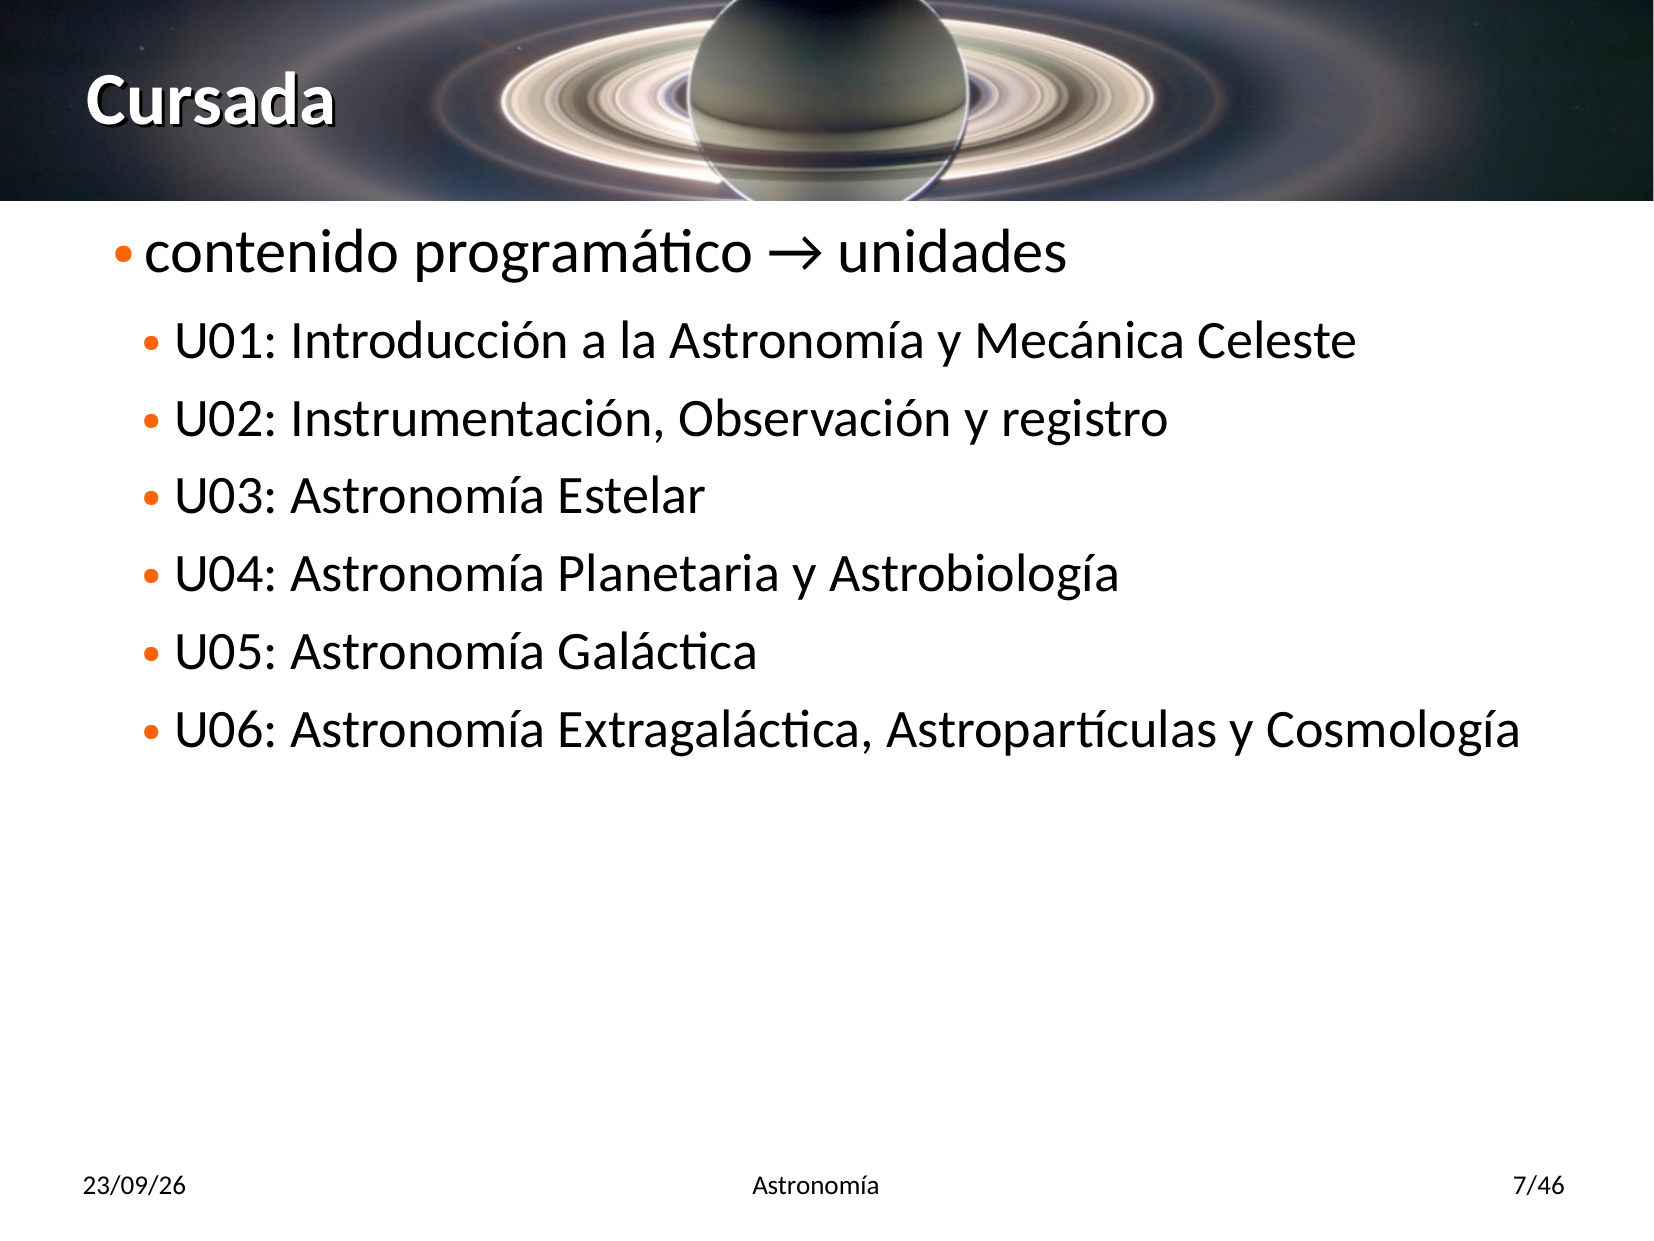

# Cursada
contenido programático → unidades
U01: Introducción a la Astronomía y Mecánica Celeste
U02: Instrumentación, Observación y registro
U03: Astronomía Estelar
U04: Astronomía Planetaria y Astrobiología
U05: Astronomía Galáctica
U06: Astronomía Extragaláctica, Astropartículas y Cosmología
Astronomía
7